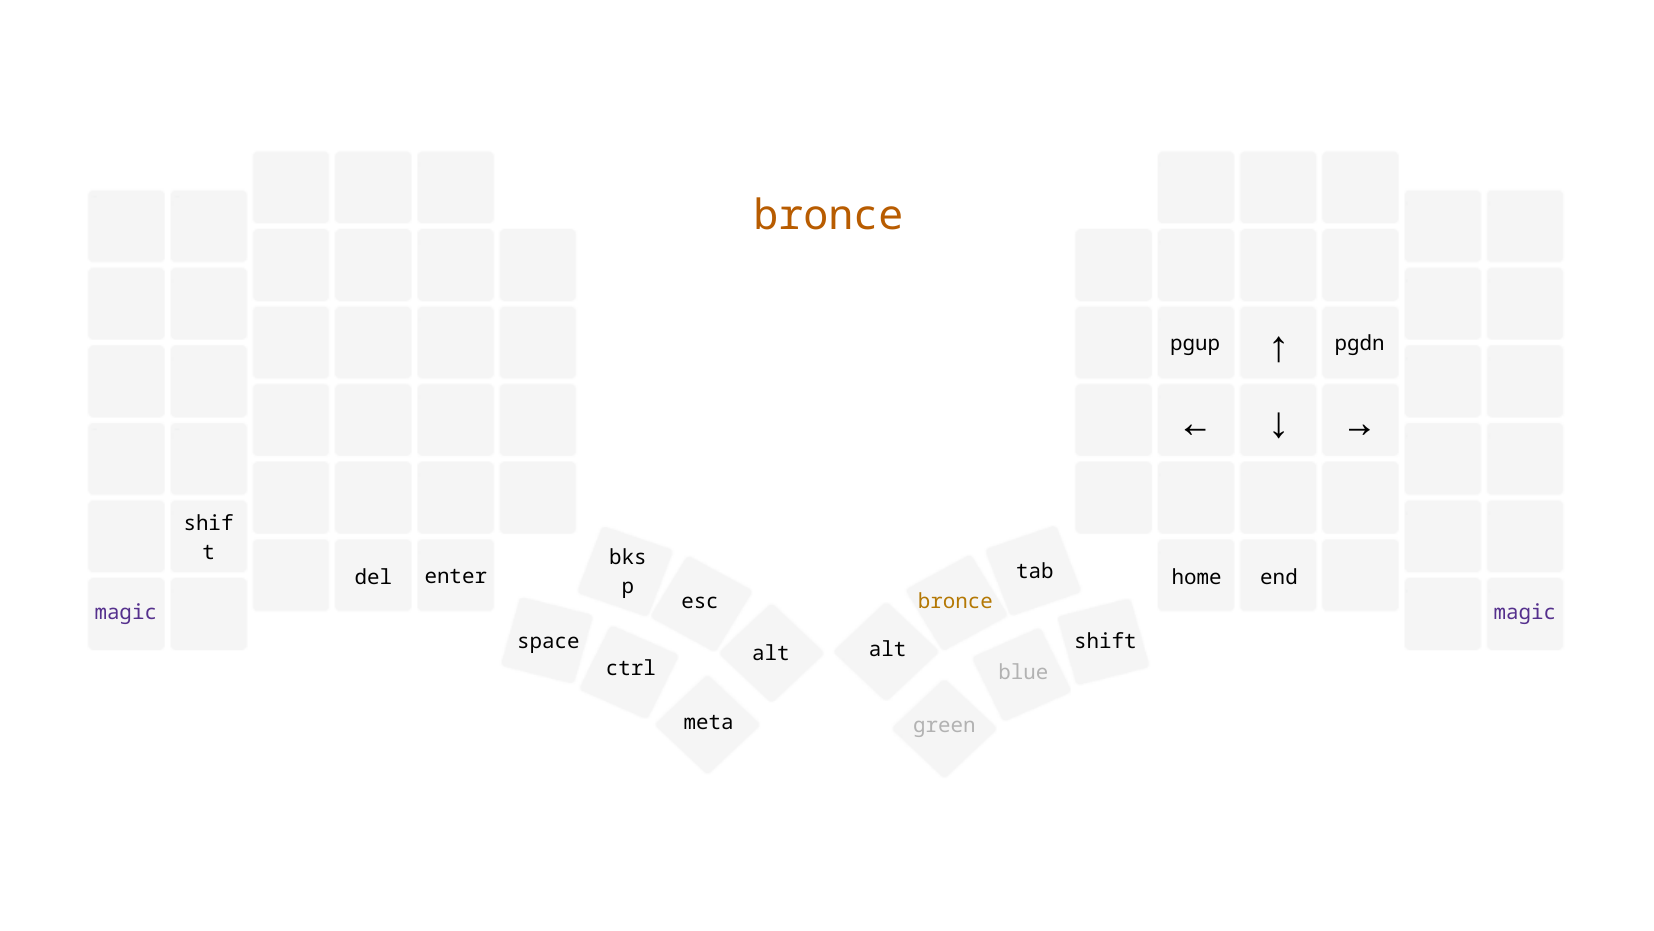

bronce
↑
pgdn
pgup
↓
←
→
shift
bksp
tab
enter
home
del
end
bronce
esc
magic
magic
shift
space
alt
alt
ctrl
blue
meta
green